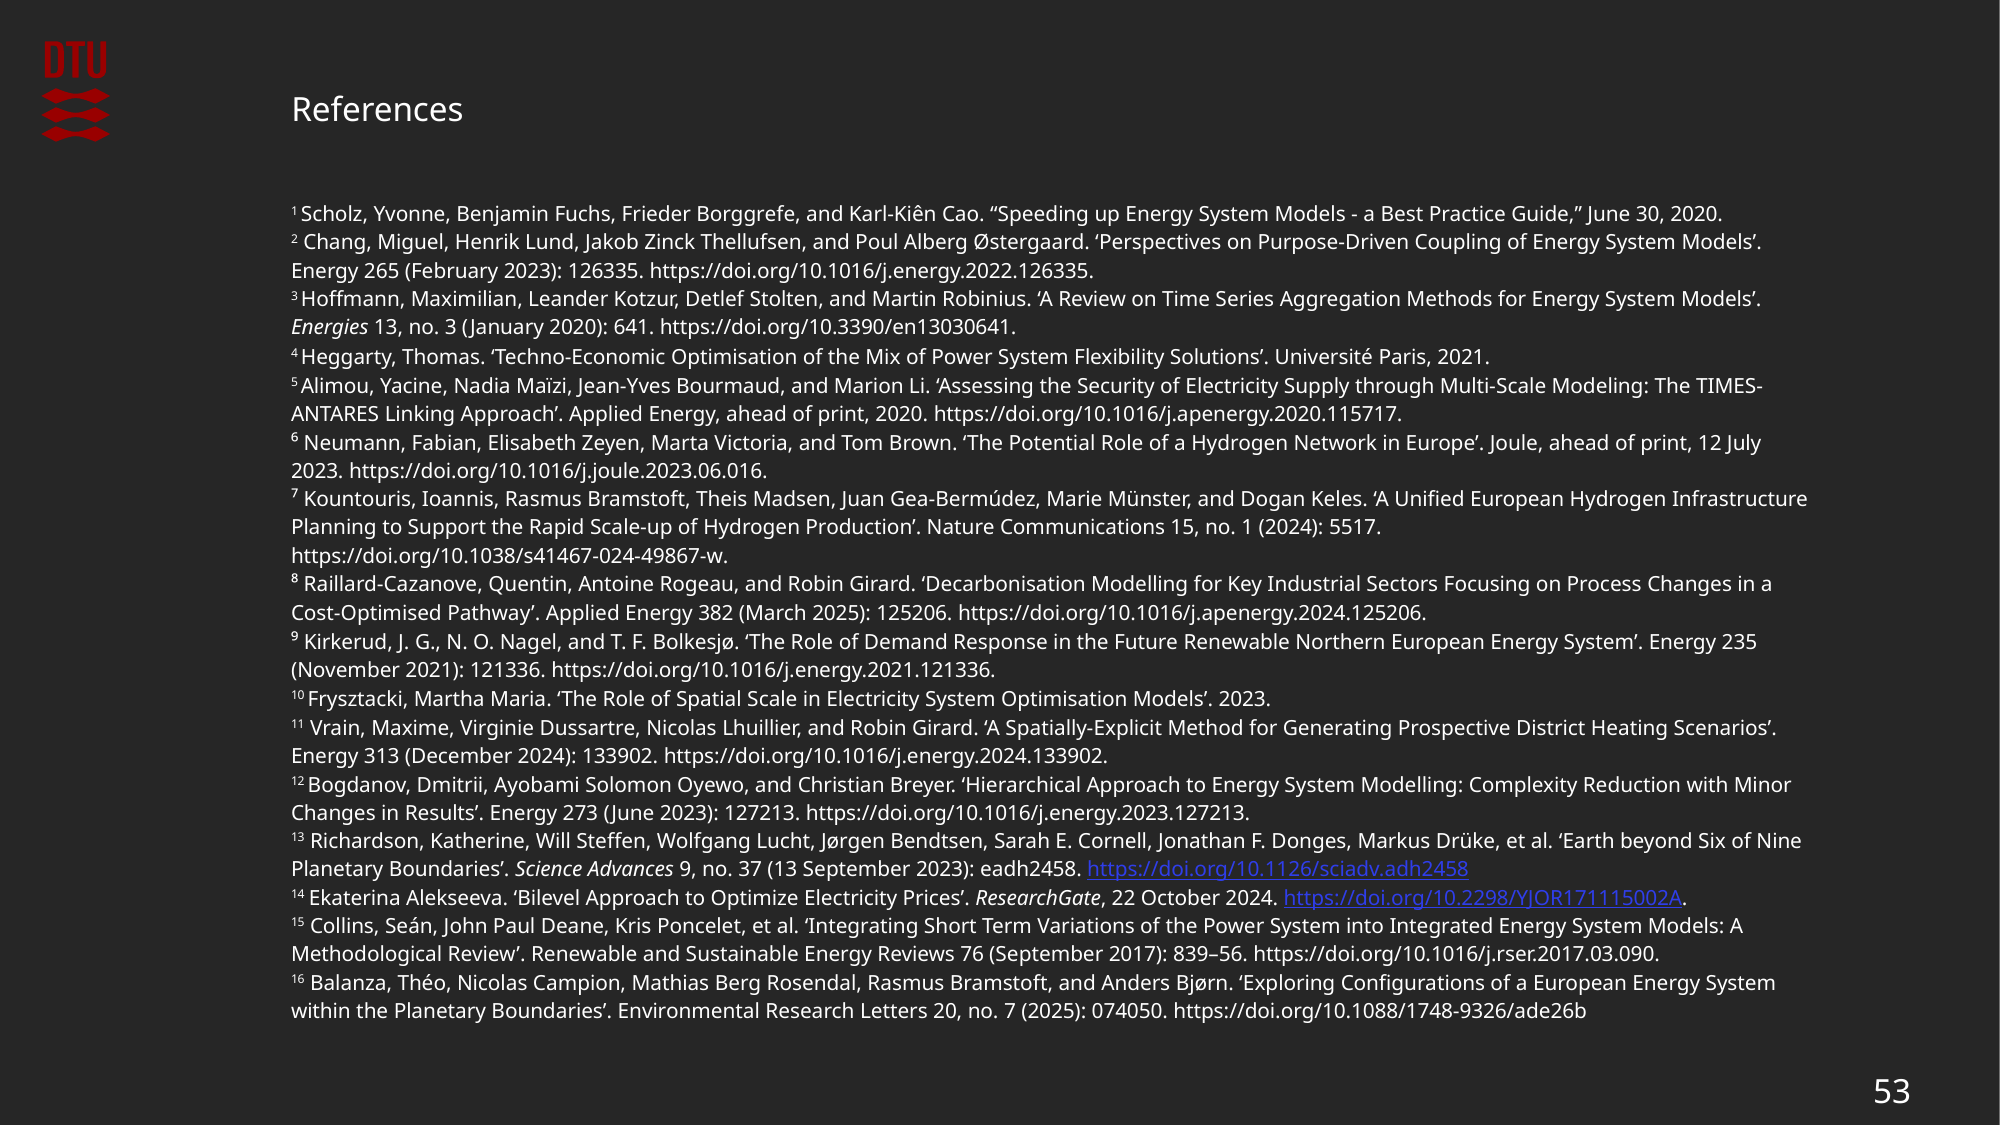

# References
1 Scholz, Yvonne, Benjamin Fuchs, Frieder Borggrefe, and Karl-Kiên Cao. “Speeding up Energy System Models - a Best Practice Guide,” June 30, 2020.
2 Chang, Miguel, Henrik Lund, Jakob Zinck Thellufsen, and Poul Alberg Østergaard. ‘Perspectives on Purpose-Driven Coupling of Energy System Models’. Energy 265 (February 2023): 126335. https://doi.org/10.1016/j.energy.2022.126335.
3 Hoffmann, Maximilian, Leander Kotzur, Detlef Stolten, and Martin Robinius. ‘A Review on Time Series Aggregation Methods for Energy System Models’. Energies 13, no. 3 (January 2020): 641. https://doi.org/10.3390/en13030641.
4 Heggarty, Thomas. ‘Techno-Economic Optimisation of the Mix of Power System Flexibility Solutions’. Université Paris, 2021.
5 Alimou, Yacine, Nadia Maïzi, Jean-Yves Bourmaud, and Marion Li. ‘Assessing the Security of Electricity Supply through Multi-Scale Modeling: The TIMES-ANTARES Linking Approach’. Applied Energy, ahead of print, 2020. https://doi.org/10.1016/j.apenergy.2020.115717.
⁶ Neumann, Fabian, Elisabeth Zeyen, Marta Victoria, and Tom Brown. ‘The Potential Role of a Hydrogen Network in Europe’. Joule, ahead of print, 12 July 2023. https://doi.org/10.1016/j.joule.2023.06.016.
⁷ Kountouris, Ioannis, Rasmus Bramstoft, Theis Madsen, Juan Gea-Bermúdez, Marie Münster, and Dogan Keles. ‘A Unified European Hydrogen Infrastructure Planning to Support the Rapid Scale-up of Hydrogen Production’. Nature Communications 15, no. 1 (2024): 5517. https://doi.org/10.1038/s41467-024-49867-w.
⁸ Raillard-Cazanove, Quentin, Antoine Rogeau, and Robin Girard. ‘Decarbonisation Modelling for Key Industrial Sectors Focusing on Process Changes in a Cost-Optimised Pathway’. Applied Energy 382 (March 2025): 125206. https://doi.org/10.1016/j.apenergy.2024.125206.
⁹ Kirkerud, J. G., N. O. Nagel, and T. F. Bolkesjø. ‘The Role of Demand Response in the Future Renewable Northern European Energy System’. Energy 235 (November 2021): 121336. https://doi.org/10.1016/j.energy.2021.121336.
10 Frysztacki, Martha Maria. ‘The Role of Spatial Scale in Electricity System Optimisation Models’. 2023.
11 Vrain, Maxime, Virginie Dussartre, Nicolas Lhuillier, and Robin Girard. ‘A Spatially-Explicit Method for Generating Prospective District Heating Scenarios’. Energy 313 (December 2024): 133902. https://doi.org/10.1016/j.energy.2024.133902.
12 Bogdanov, Dmitrii, Ayobami Solomon Oyewo, and Christian Breyer. ‘Hierarchical Approach to Energy System Modelling: Complexity Reduction with Minor Changes in Results’. Energy 273 (June 2023): 127213. https://doi.org/10.1016/j.energy.2023.127213.
13 Richardson, Katherine, Will Steffen, Wolfgang Lucht, Jørgen Bendtsen, Sarah E. Cornell, Jonathan F. Donges, Markus Drüke, et al. ‘Earth beyond Six of Nine Planetary Boundaries’. Science Advances 9, no. 37 (13 September 2023): eadh2458. https://doi.org/10.1126/sciadv.adh2458
14 Ekaterina Alekseeva. ‘Bilevel Approach to Optimize Electricity Prices’. ResearchGate, 22 October 2024. https://doi.org/10.2298/YJOR171115002A.
15 Collins, Seán, John Paul Deane, Kris Poncelet, et al. ‘Integrating Short Term Variations of the Power System into Integrated Energy System Models: A Methodological Review’. Renewable and Sustainable Energy Reviews 76 (September 2017): 839–56. https://doi.org/10.1016/j.rser.2017.03.090.
16 Balanza, Théo, Nicolas Campion, Mathias Berg Rosendal, Rasmus Bramstoft, and Anders Bjørn. ‘Exploring Configurations of a European Energy System within the Planetary Boundaries’. Environmental Research Letters 20, no. 7 (2025): 074050. https://doi.org/10.1088/1748-9326/ade26b